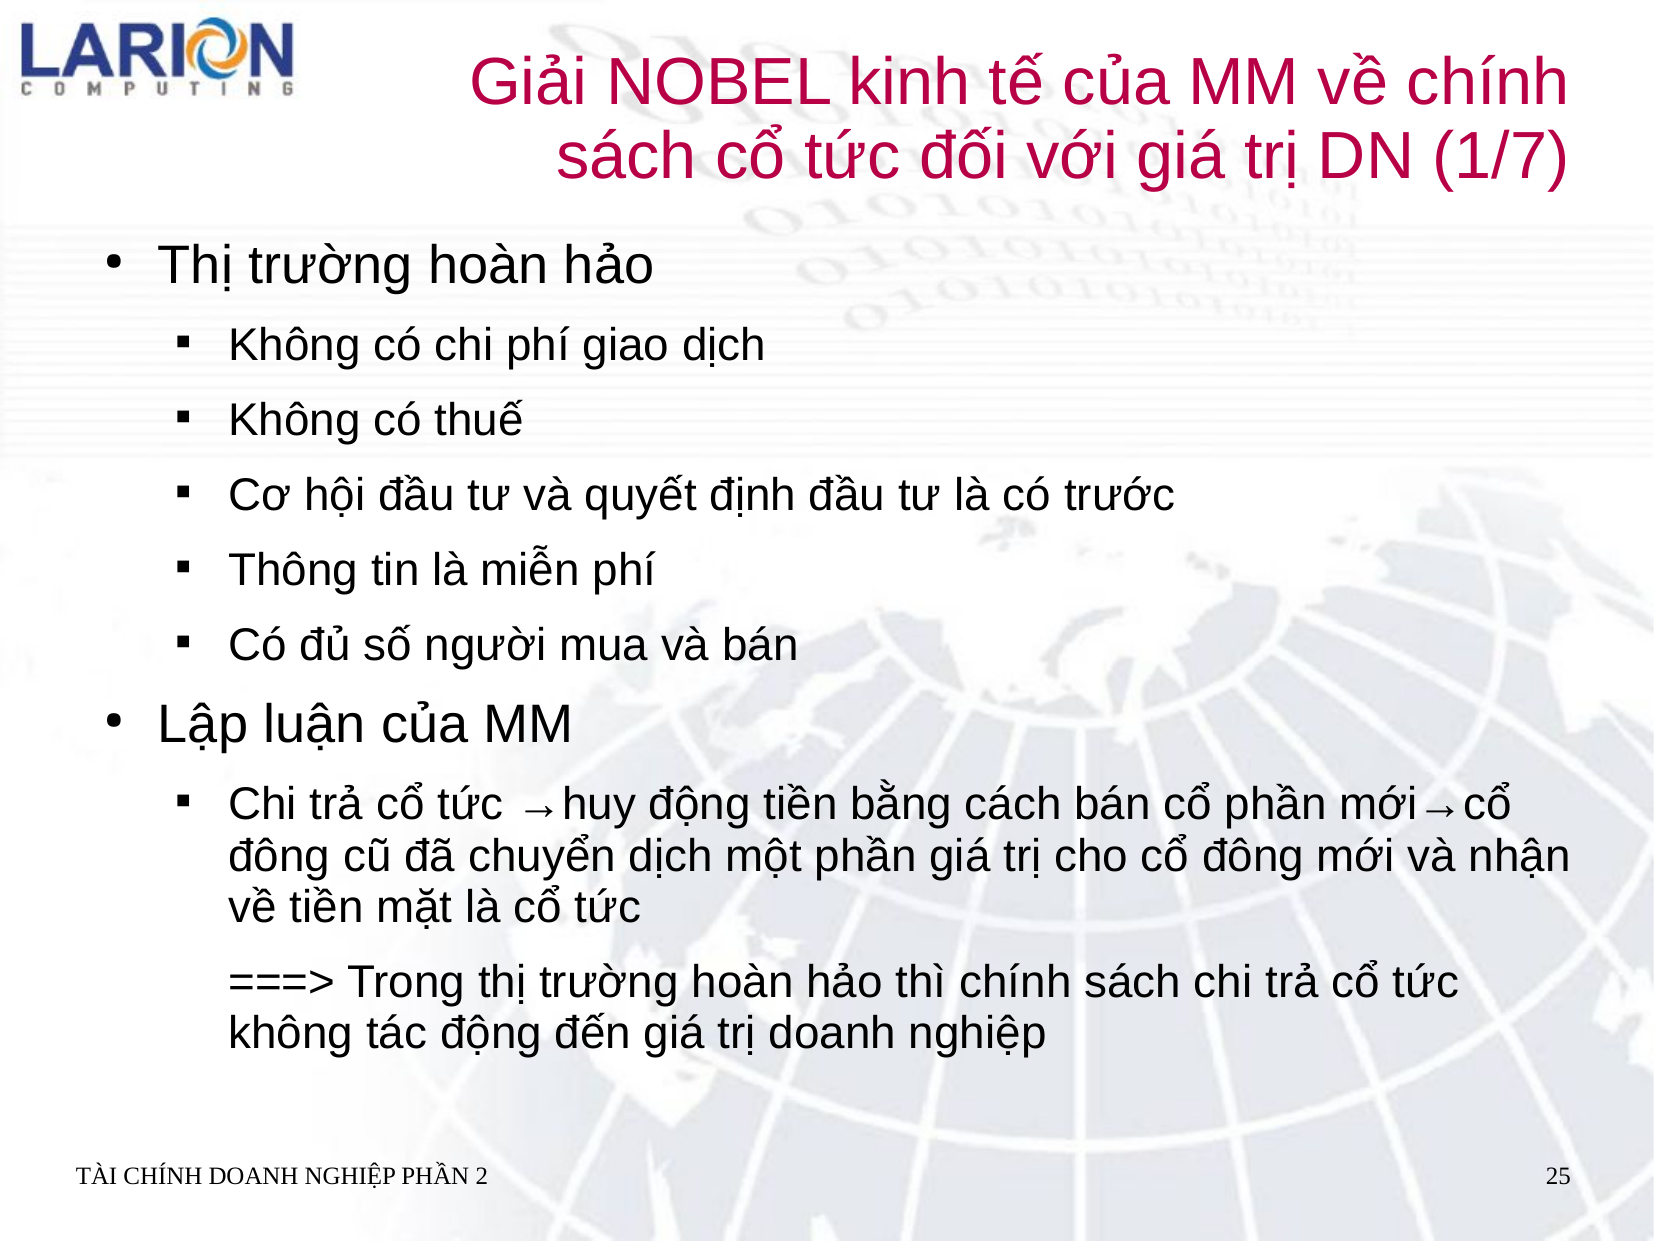

# Giải NOBEL kinh tế của MM về chính sách cổ tức đối với giá trị DN (1/7)
Thị trường hoàn hảo
Không có chi phí giao dịch
Không có thuế
Cơ hội đầu tư và quyết định đầu tư là có trước
Thông tin là miễn phí
Có đủ số người mua và bán
Lập luận của MM
Chi trả cổ tức →huy động tiền bằng cách bán cổ phần mới→cổ đông cũ đã chuyển dịch một phần giá trị cho cổ đông mới và nhận về tiền mặt là cổ tức
===> Trong thị trường hoàn hảo thì chính sách chi trả cổ tức không tác động đến giá trị doanh nghiệp
TÀI CHÍNH DOANH NGHIỆP PHẦN 2
25